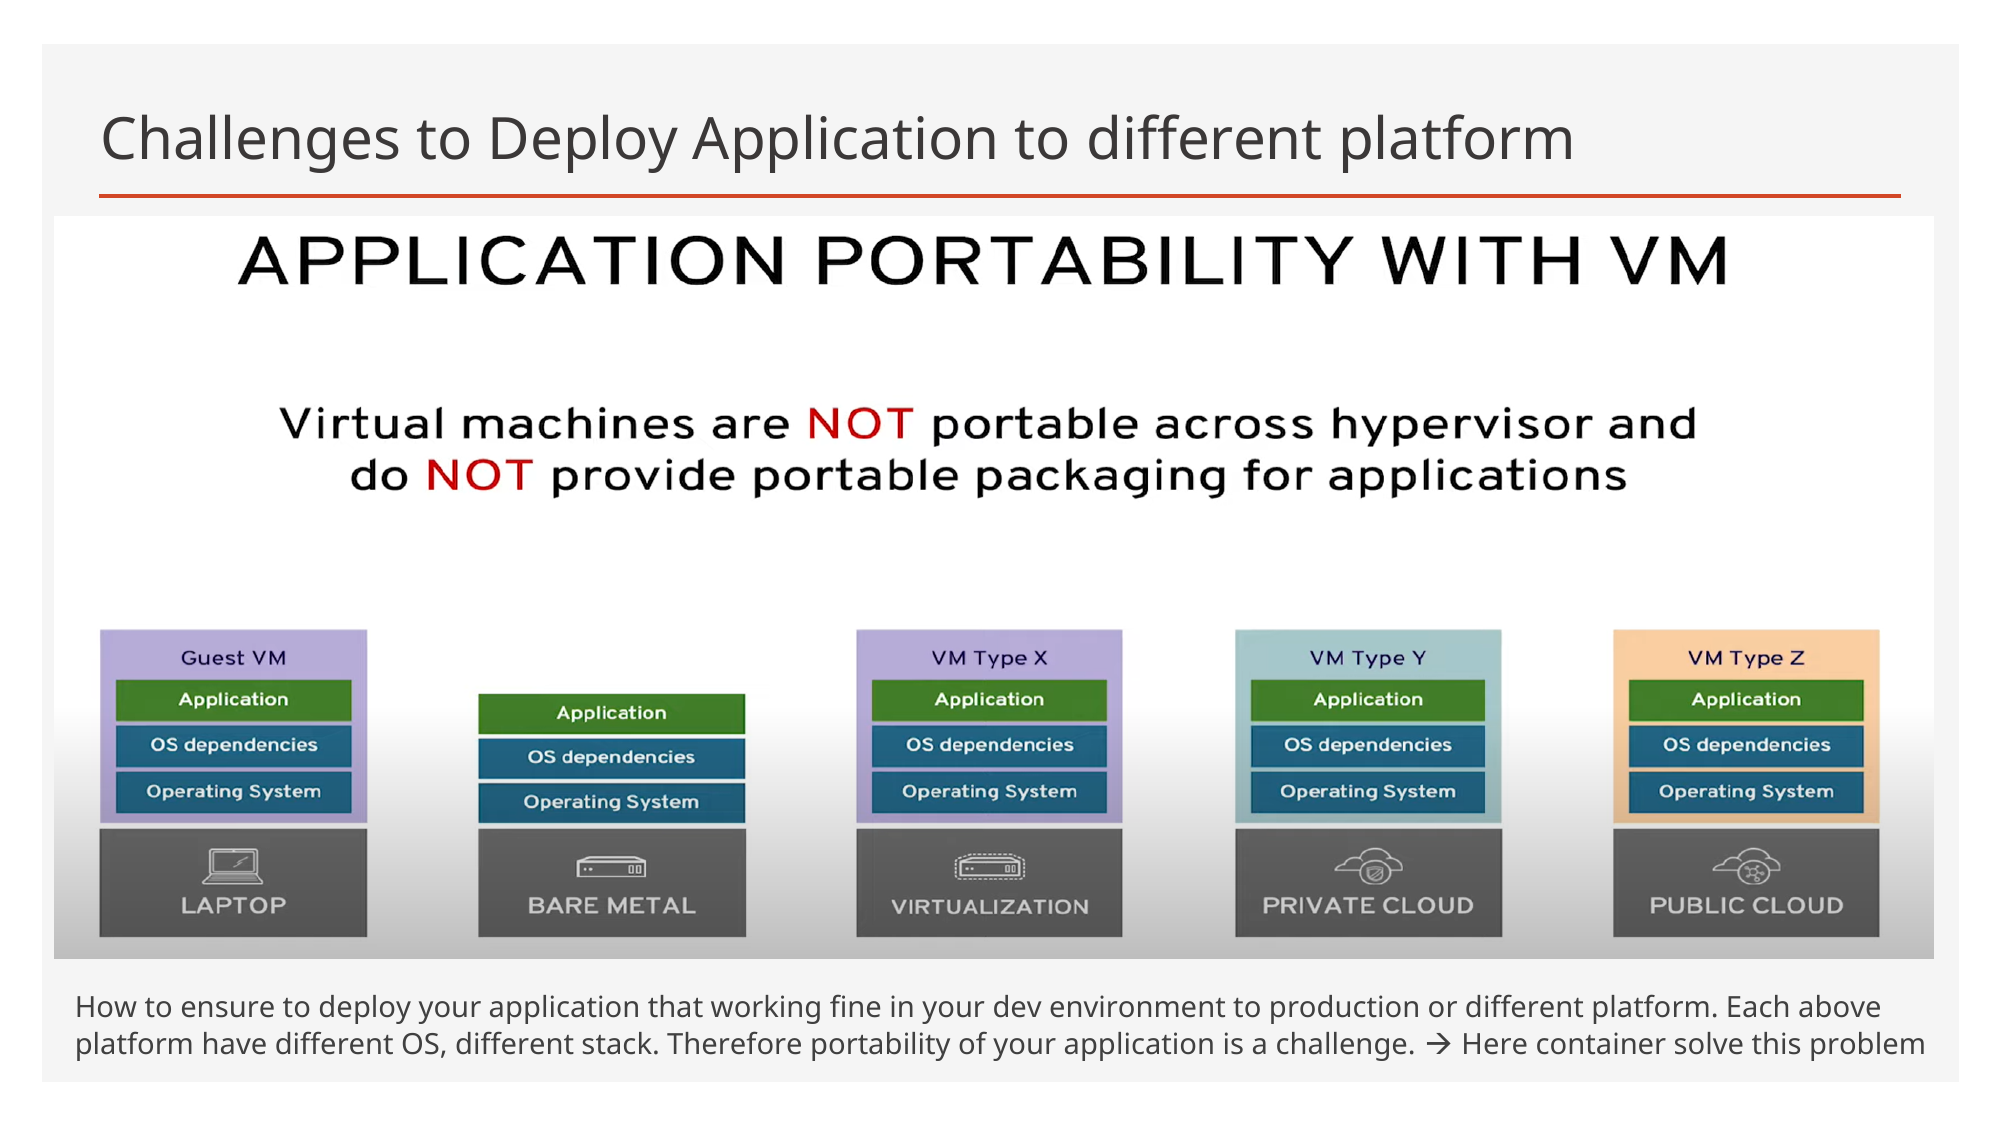

# Challenges to Deploy Application to different platform
How to ensure to deploy your application that working fine in your dev environment to production or different platform. Each above platform have different OS, different stack. Therefore portability of your application is a challenge.  Here container solve this problem